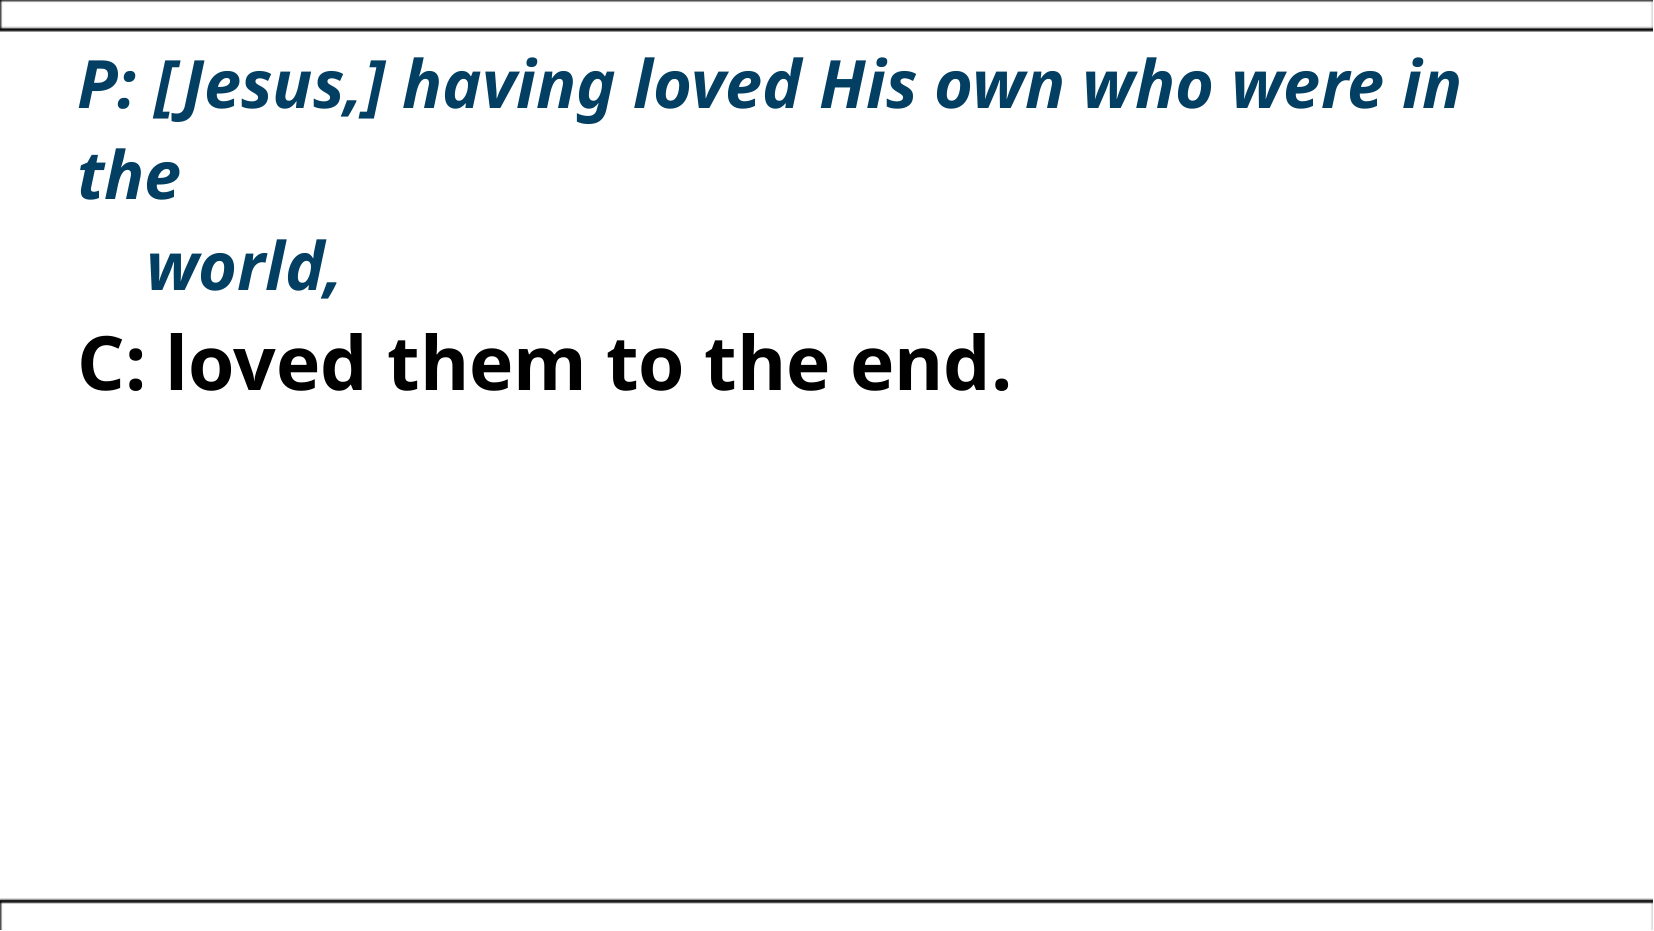

P: [Jesus,] having loved His own who were in the
 world,
C: loved them to the end.